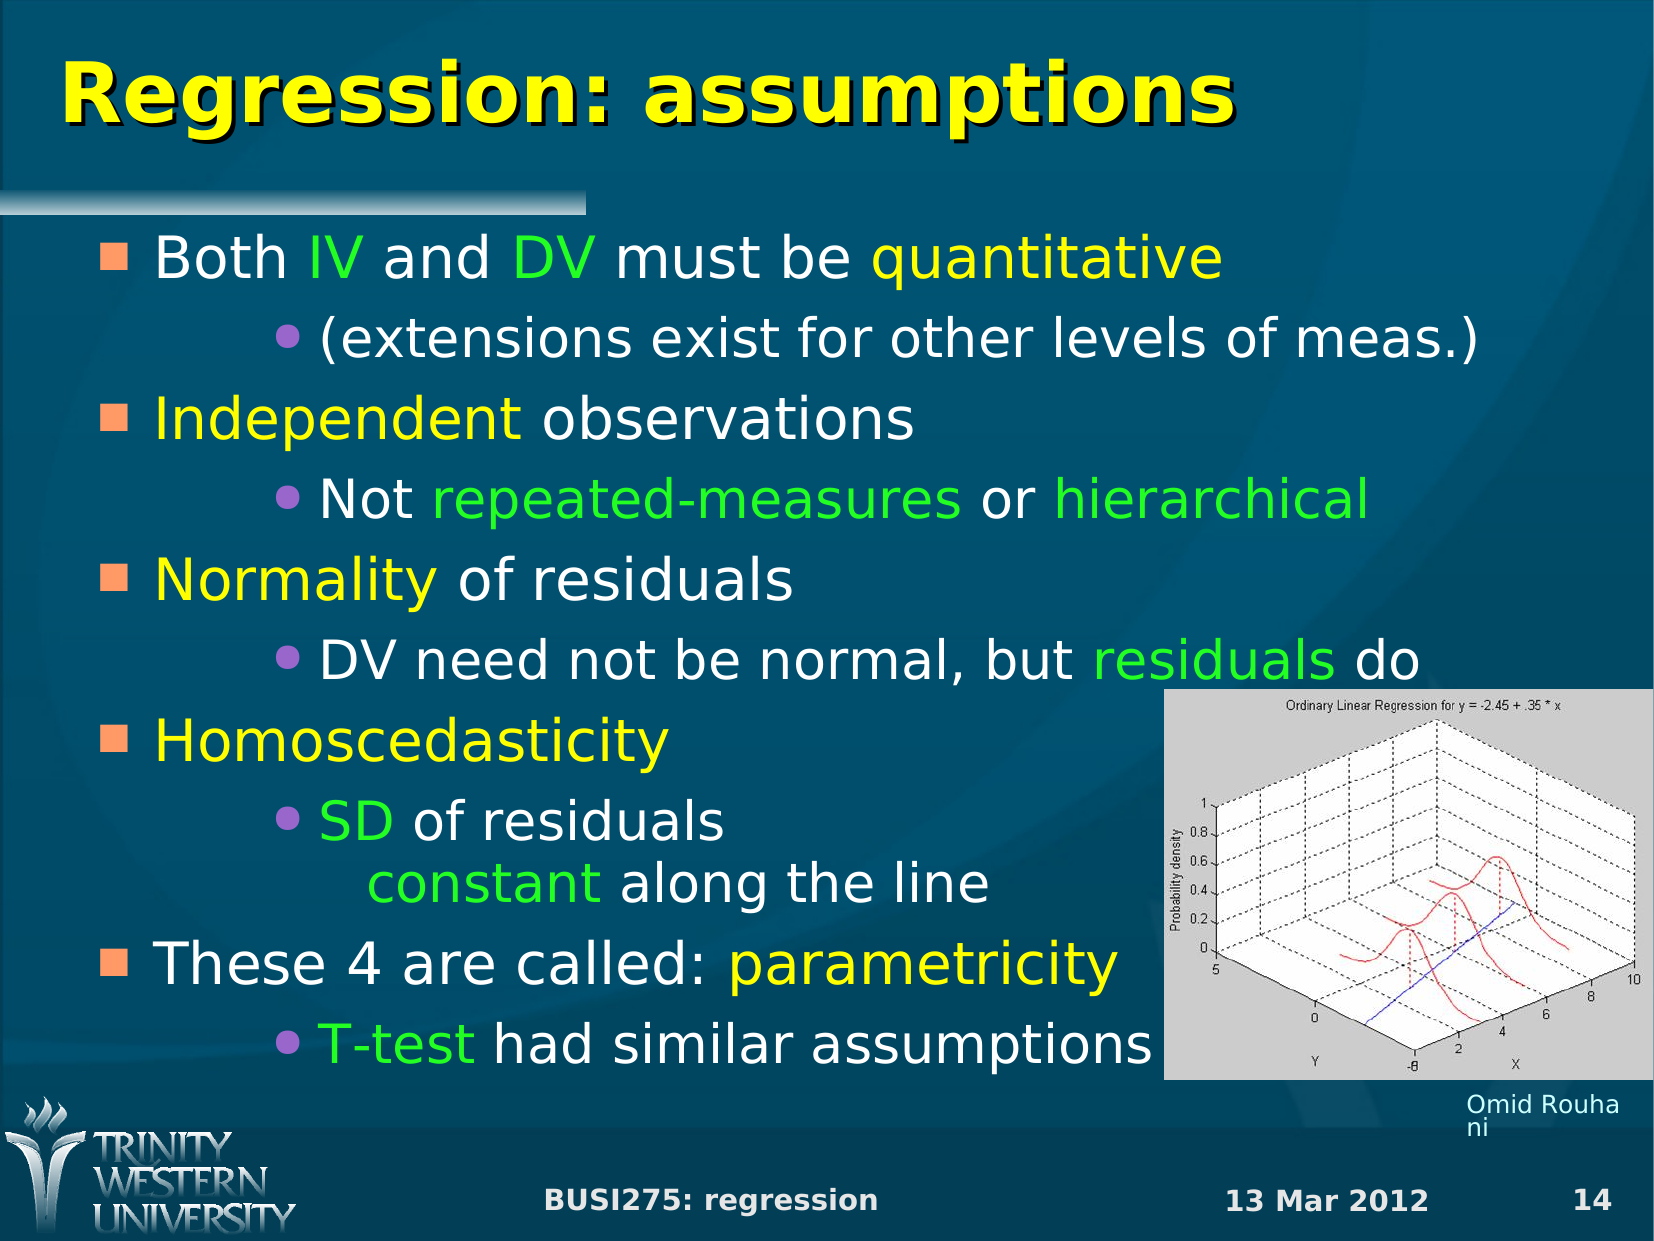

# Regression: assumptions
Both IV and DV must be quantitative
(extensions exist for other levels of meas.)
Independent observations
Not repeated-measures or hierarchical
Normality of residuals
DV need not be normal, but residuals do
Homoscedasticity
SD of residuals
constant along the line
These 4 are called: parametricity
T-test had similar assumptions
Omid Rouhani
BUSI275: regression
13 Mar 2012
14